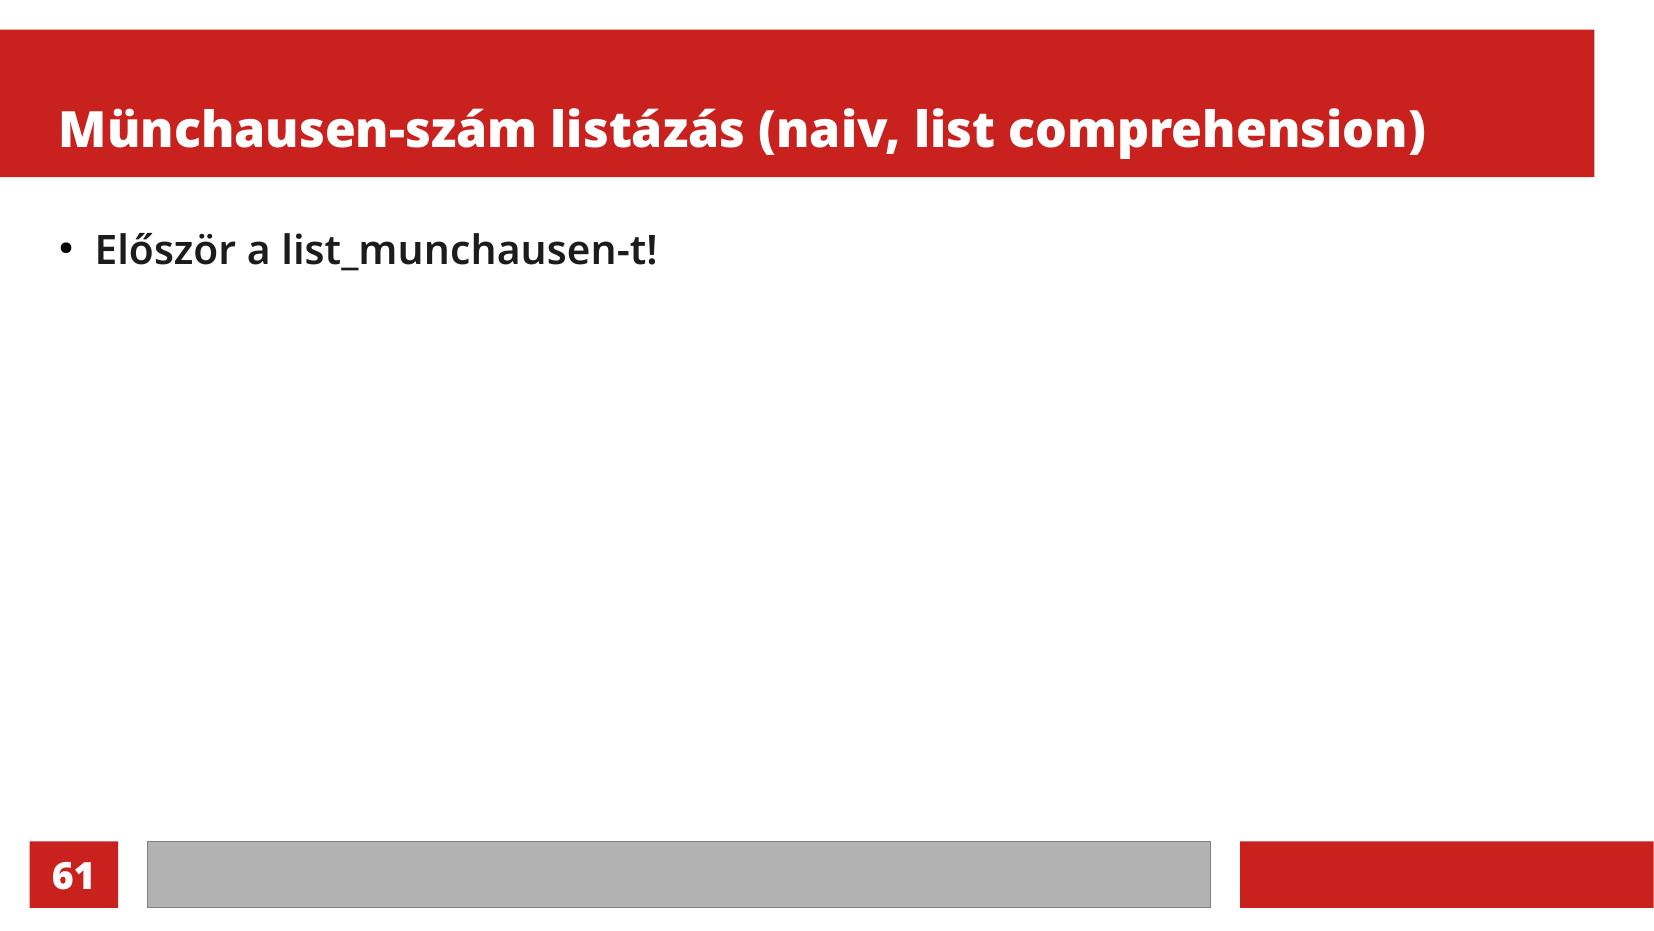

# Münchausen-szám listázás (naiv, list comprehension)
Először a list_munchausen-t!
61